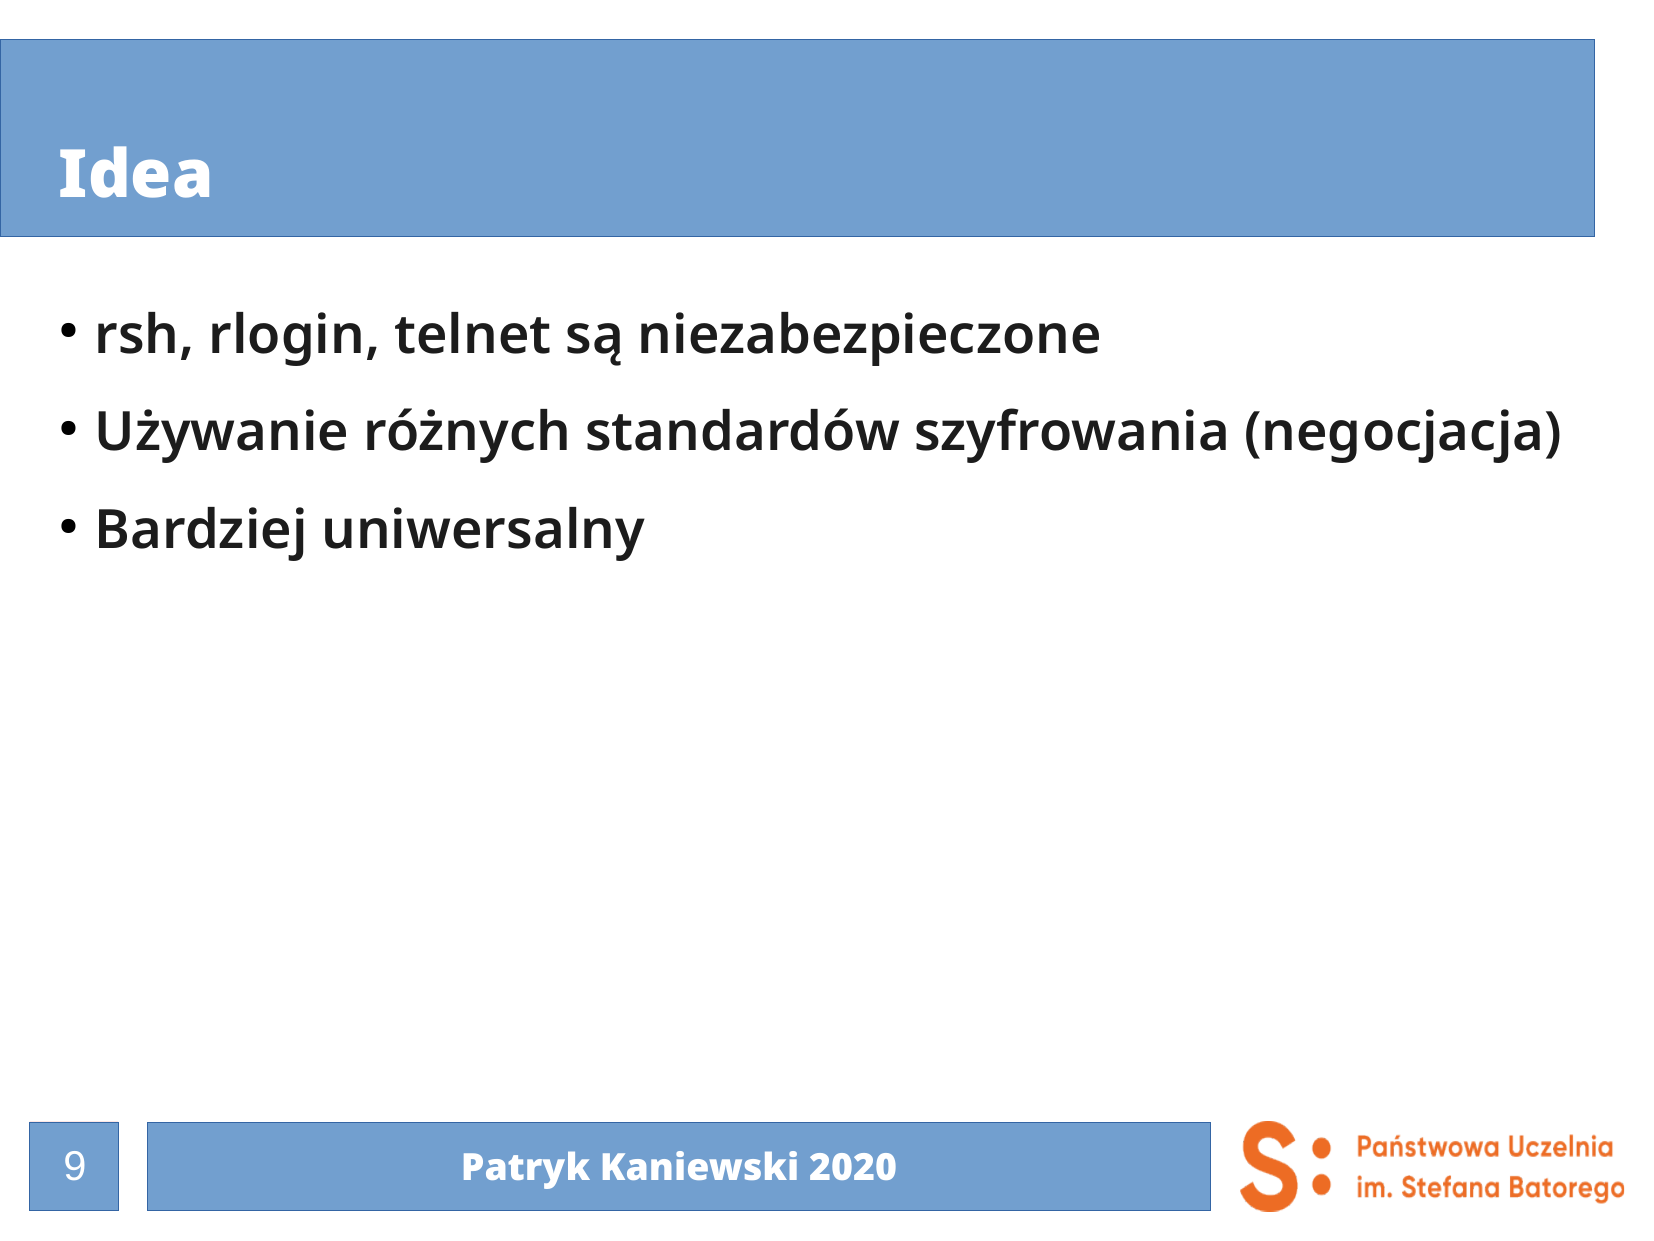

# Idea
rsh, rlogin, telnet są niezabezpieczone
Używanie różnych standardów szyfrowania (negocjacja)
Bardziej uniwersalny